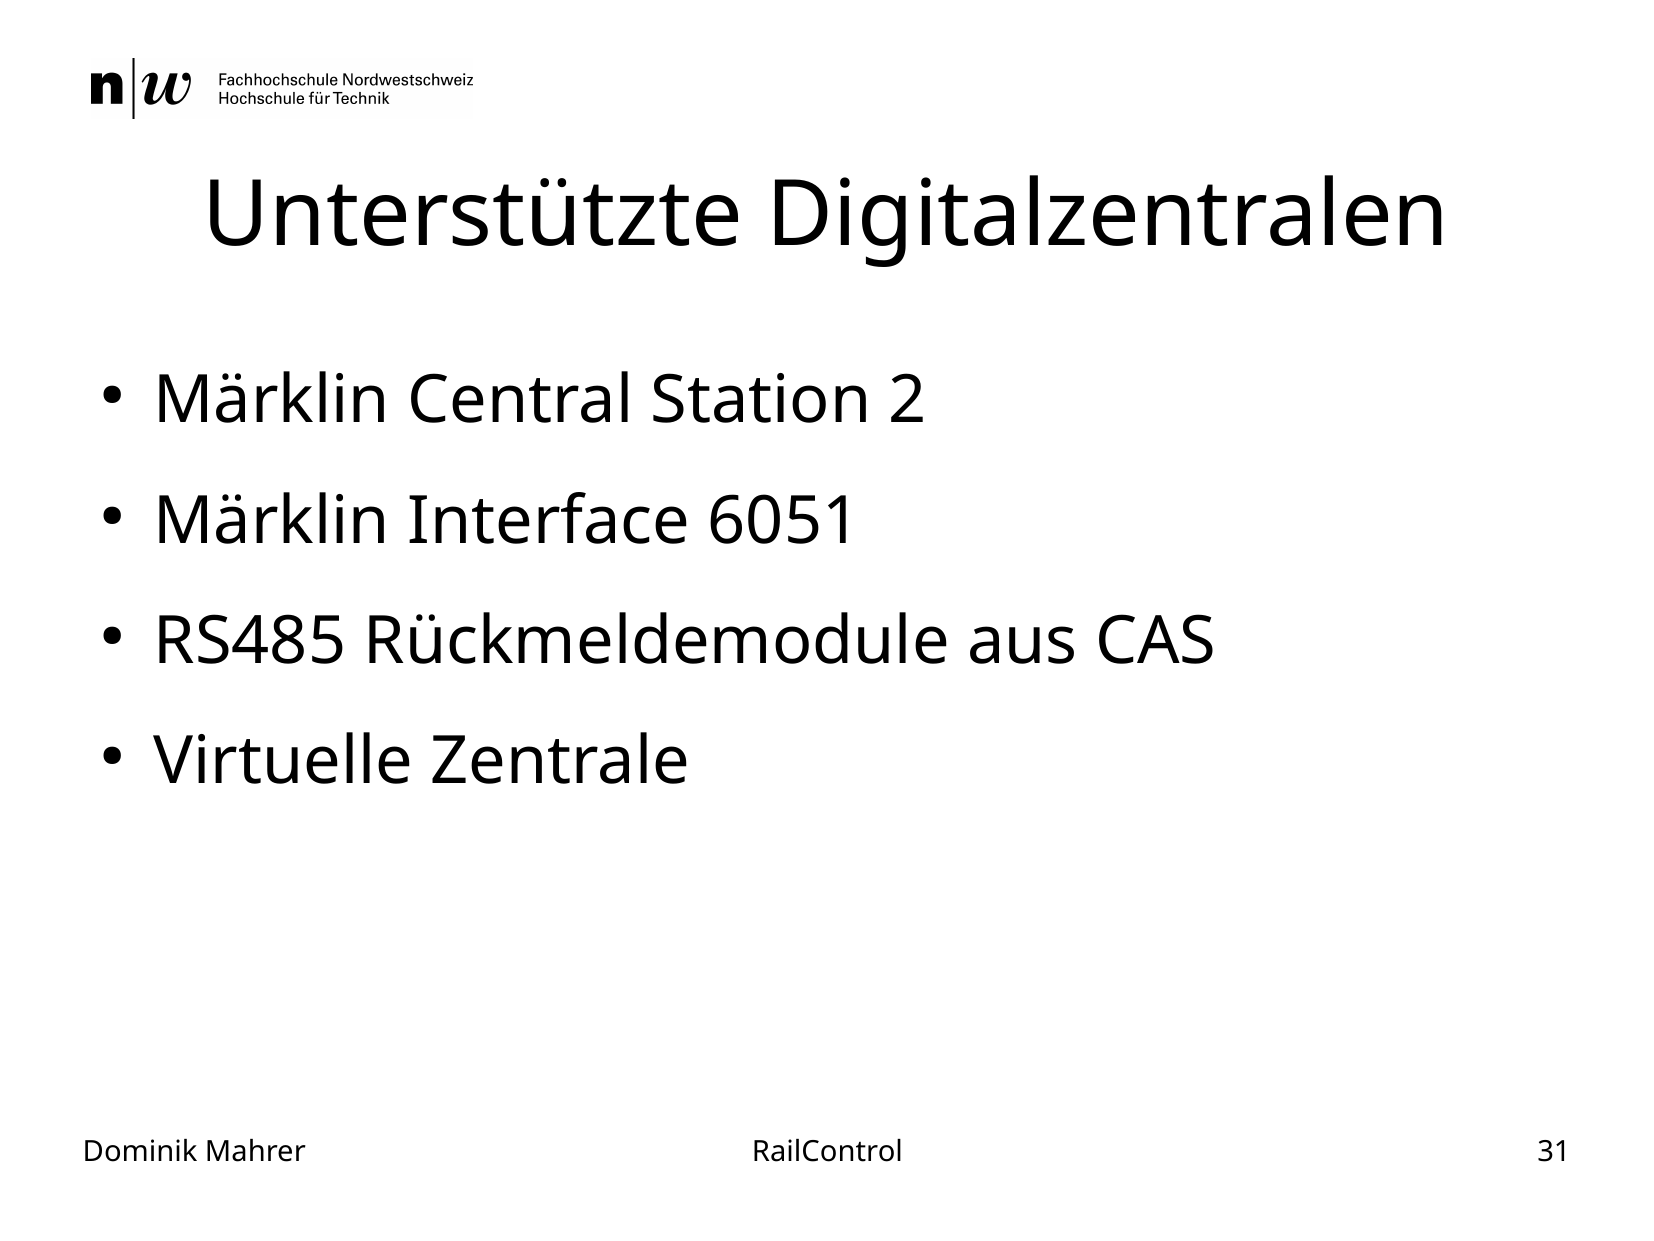

# Unterstützte Digitalzentralen
Märklin Central Station 2
Märklin Interface 6051
RS485 Rückmeldemodule aus CAS
Virtuelle Zentrale
Dominik Mahrer
RailControl
31